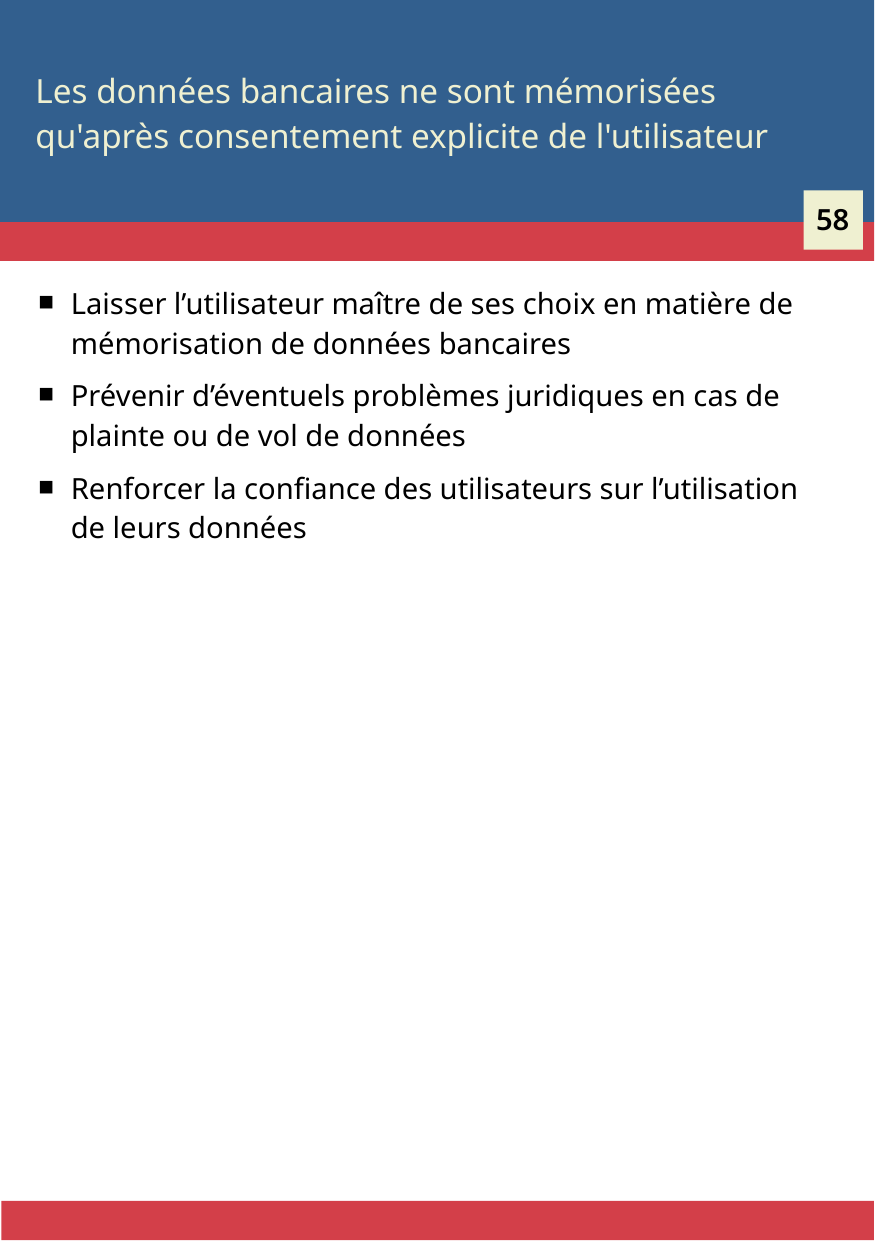

# Les données bancaires ne sont mémorisées qu'après consentement explicite de l'utilisateur
58
Laisser l’utilisateur maître de ses choix en matière de mémorisation de données bancaires
Prévenir d’éventuels problèmes juridiques en cas de plainte ou de vol de données
Renforcer la confiance des utilisateurs sur l’utilisation de leurs données